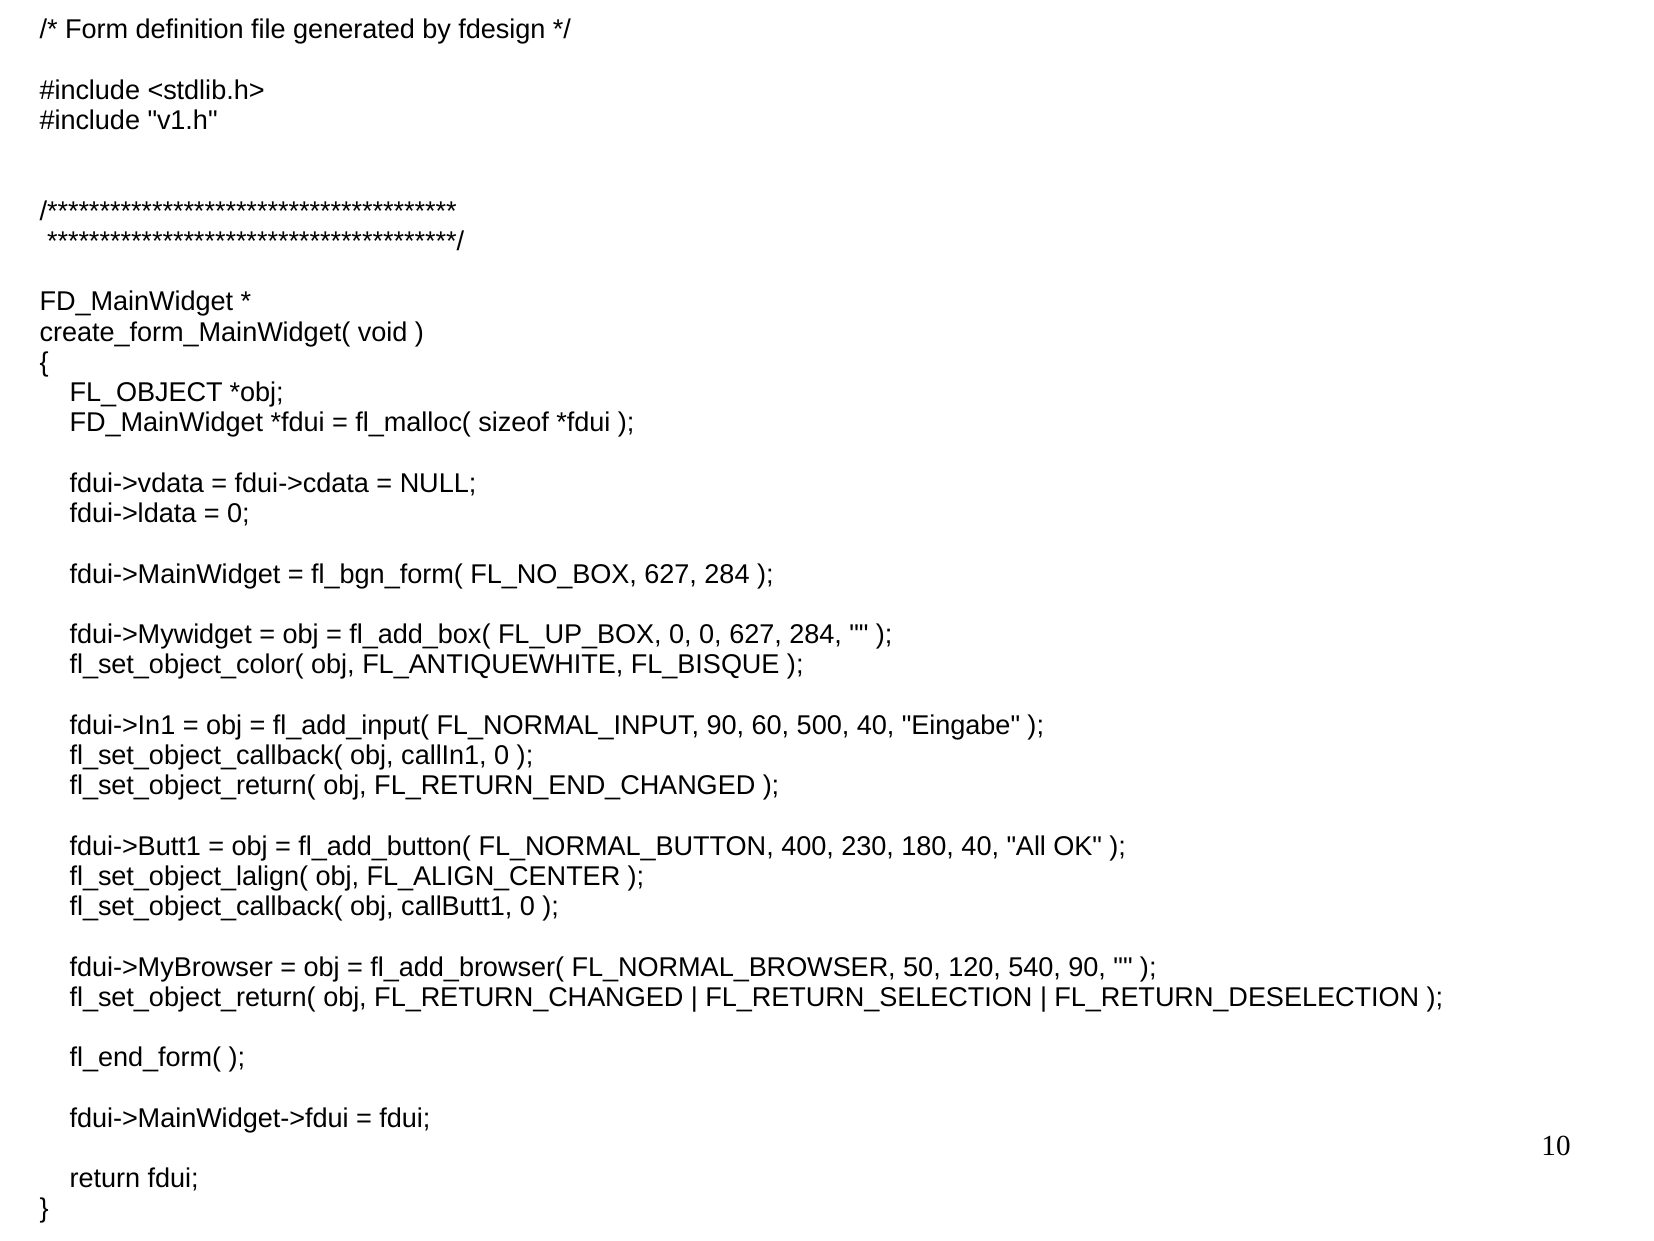

/* Form definition file generated by fdesign */
#include <stdlib.h>
#include "v1.h"
/***************************************
 ***************************************/
FD_MainWidget *
create_form_MainWidget( void )
{
 FL_OBJECT *obj;
 FD_MainWidget *fdui = fl_malloc( sizeof *fdui );
 fdui->vdata = fdui->cdata = NULL;
 fdui->ldata = 0;
 fdui->MainWidget = fl_bgn_form( FL_NO_BOX, 627, 284 );
 fdui->Mywidget = obj = fl_add_box( FL_UP_BOX, 0, 0, 627, 284, "" );
 fl_set_object_color( obj, FL_ANTIQUEWHITE, FL_BISQUE );
 fdui->In1 = obj = fl_add_input( FL_NORMAL_INPUT, 90, 60, 500, 40, "Eingabe" );
 fl_set_object_callback( obj, callIn1, 0 );
 fl_set_object_return( obj, FL_RETURN_END_CHANGED );
 fdui->Butt1 = obj = fl_add_button( FL_NORMAL_BUTTON, 400, 230, 180, 40, "All OK" );
 fl_set_object_lalign( obj, FL_ALIGN_CENTER );
 fl_set_object_callback( obj, callButt1, 0 );
 fdui->MyBrowser = obj = fl_add_browser( FL_NORMAL_BROWSER, 50, 120, 540, 90, "" );
 fl_set_object_return( obj, FL_RETURN_CHANGED | FL_RETURN_SELECTION | FL_RETURN_DESELECTION );
 fl_end_form( );
 fdui->MainWidget->fdui = fdui;
 return fdui;
}
10